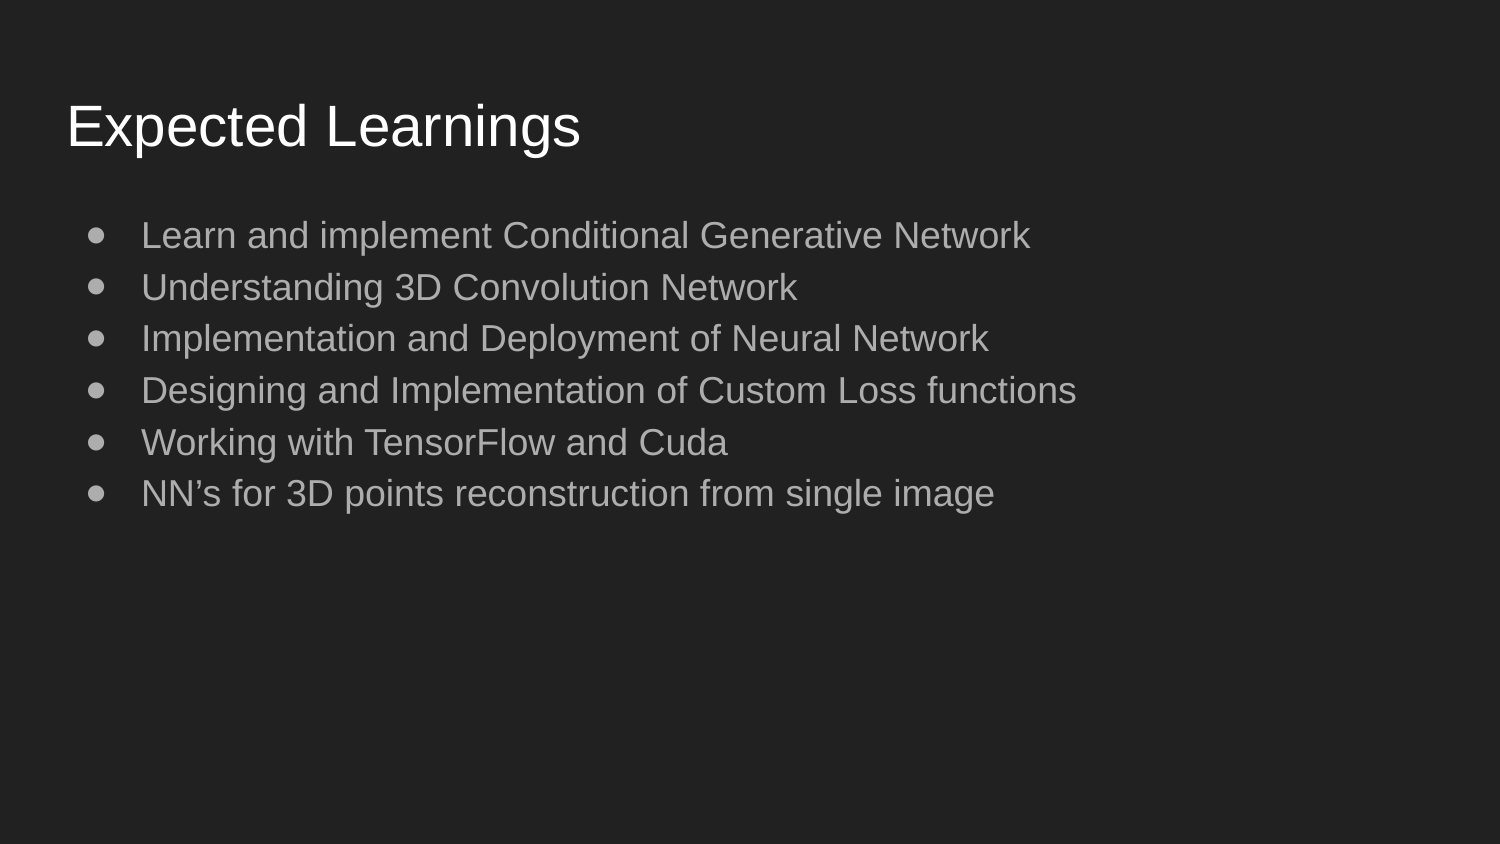

# Expected Learnings
Learn and implement Conditional Generative Network
Understanding 3D Convolution Network
Implementation and Deployment of Neural Network
Designing and Implementation of Custom Loss functions
Working with TensorFlow and Cuda
NN’s for 3D points reconstruction from single image